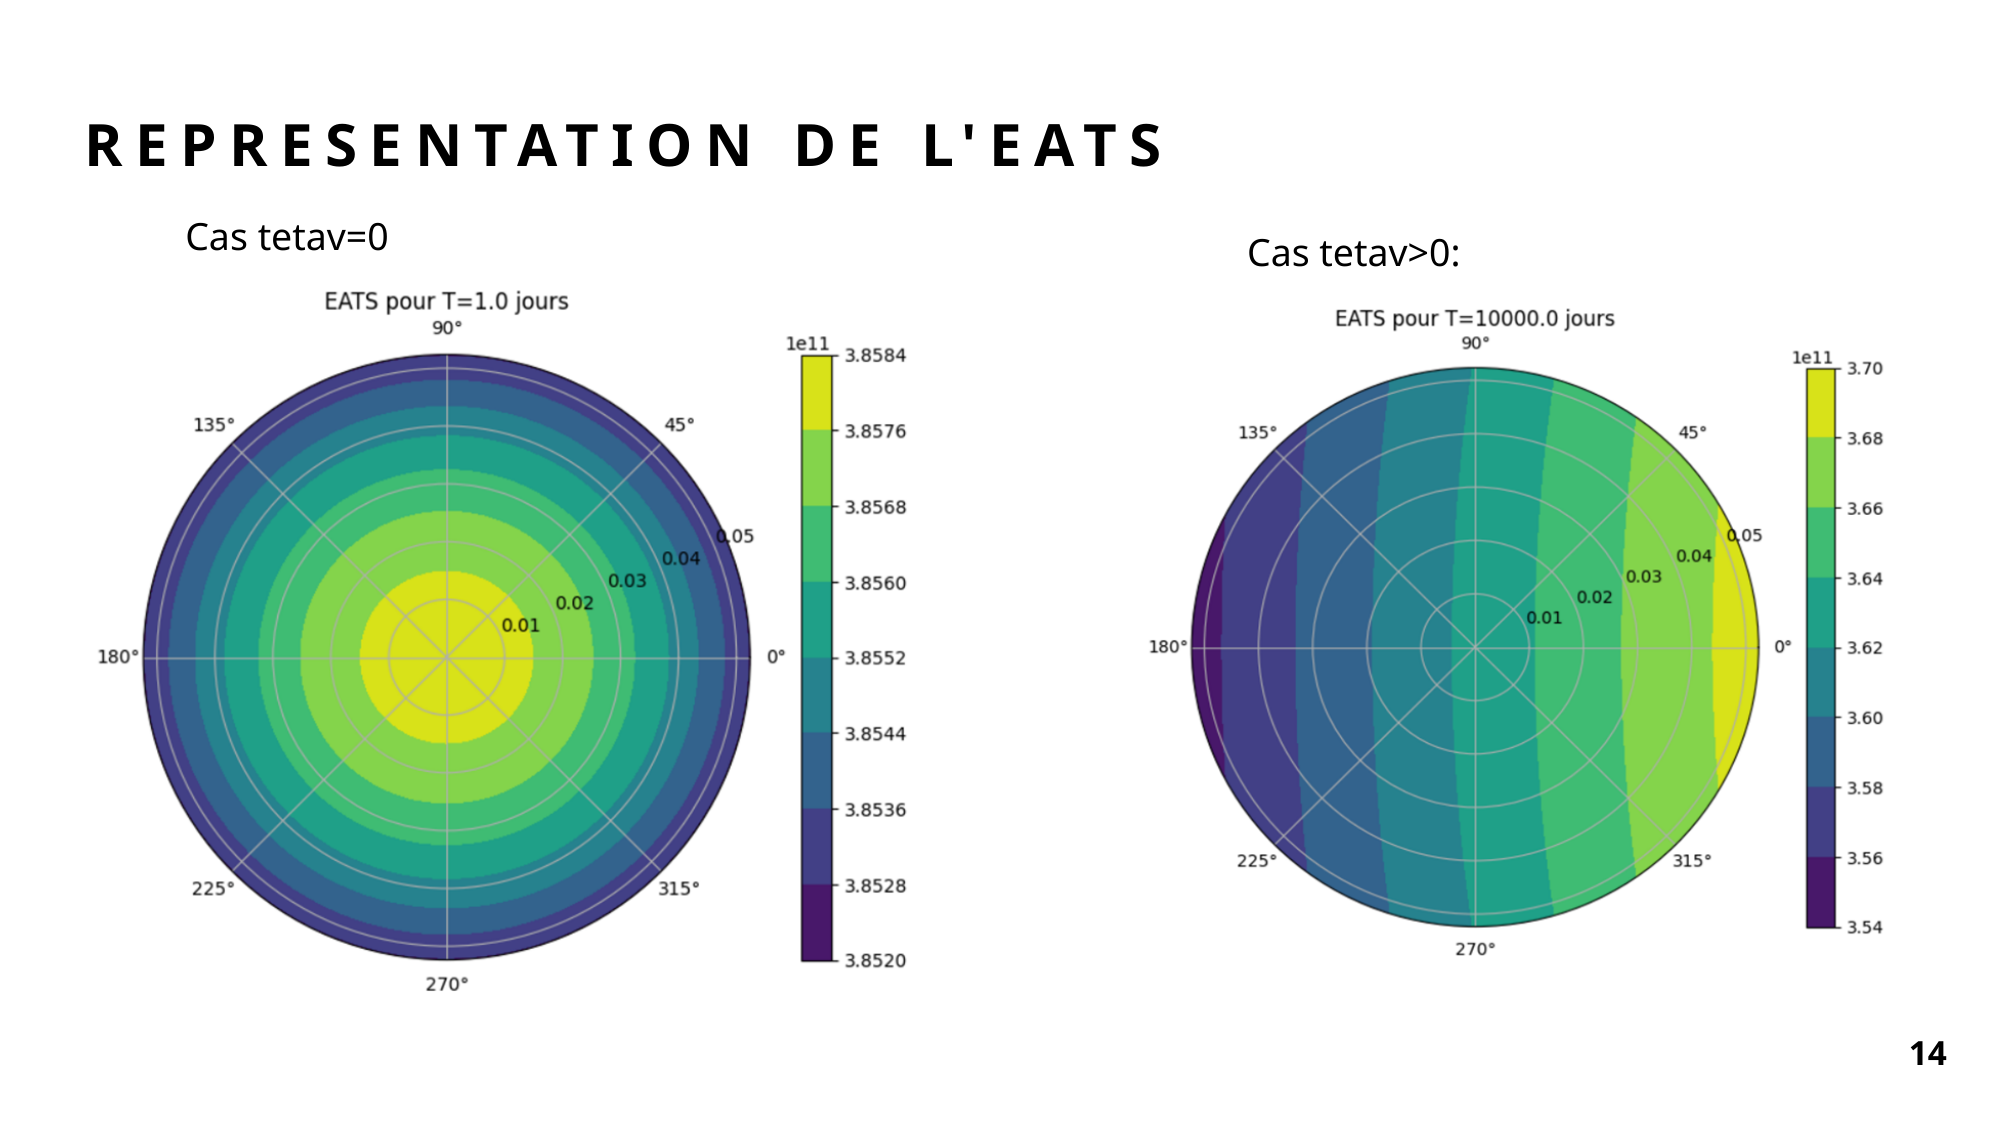

# Representation de l'eats
Cas tetav=0
Cas tetav>0:
Mines Paris | PSL
14